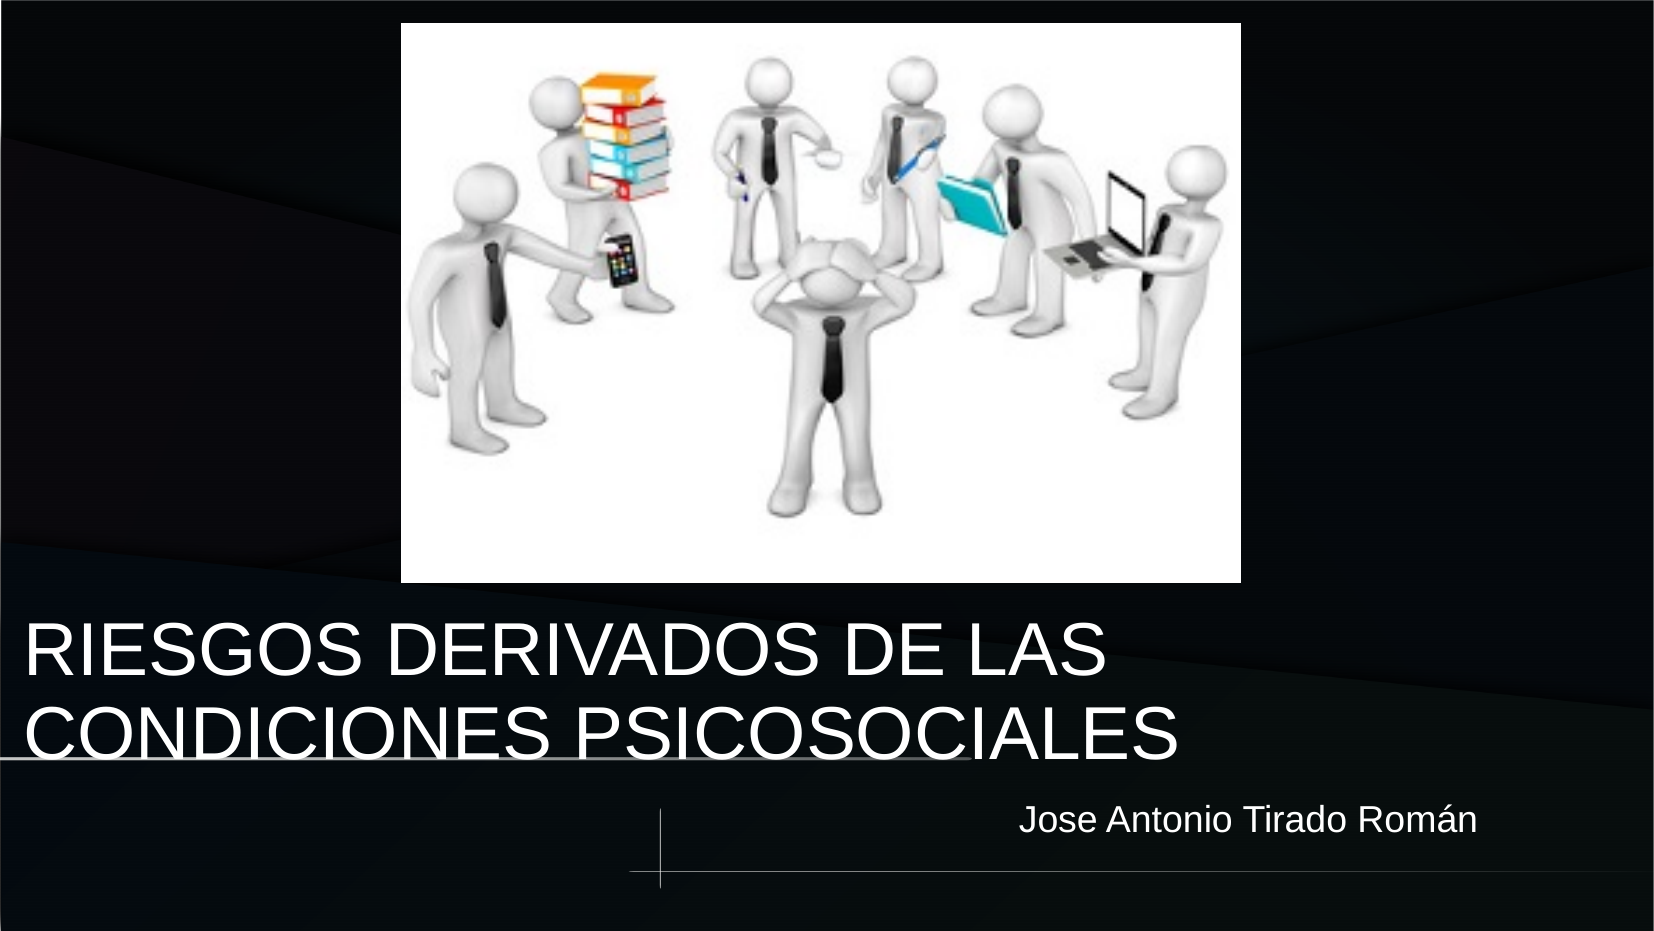

# RIESGOS DERIVADOS DE LAS CONDICIONES PSICOSOCIALES
Jose Antonio Tirado Román